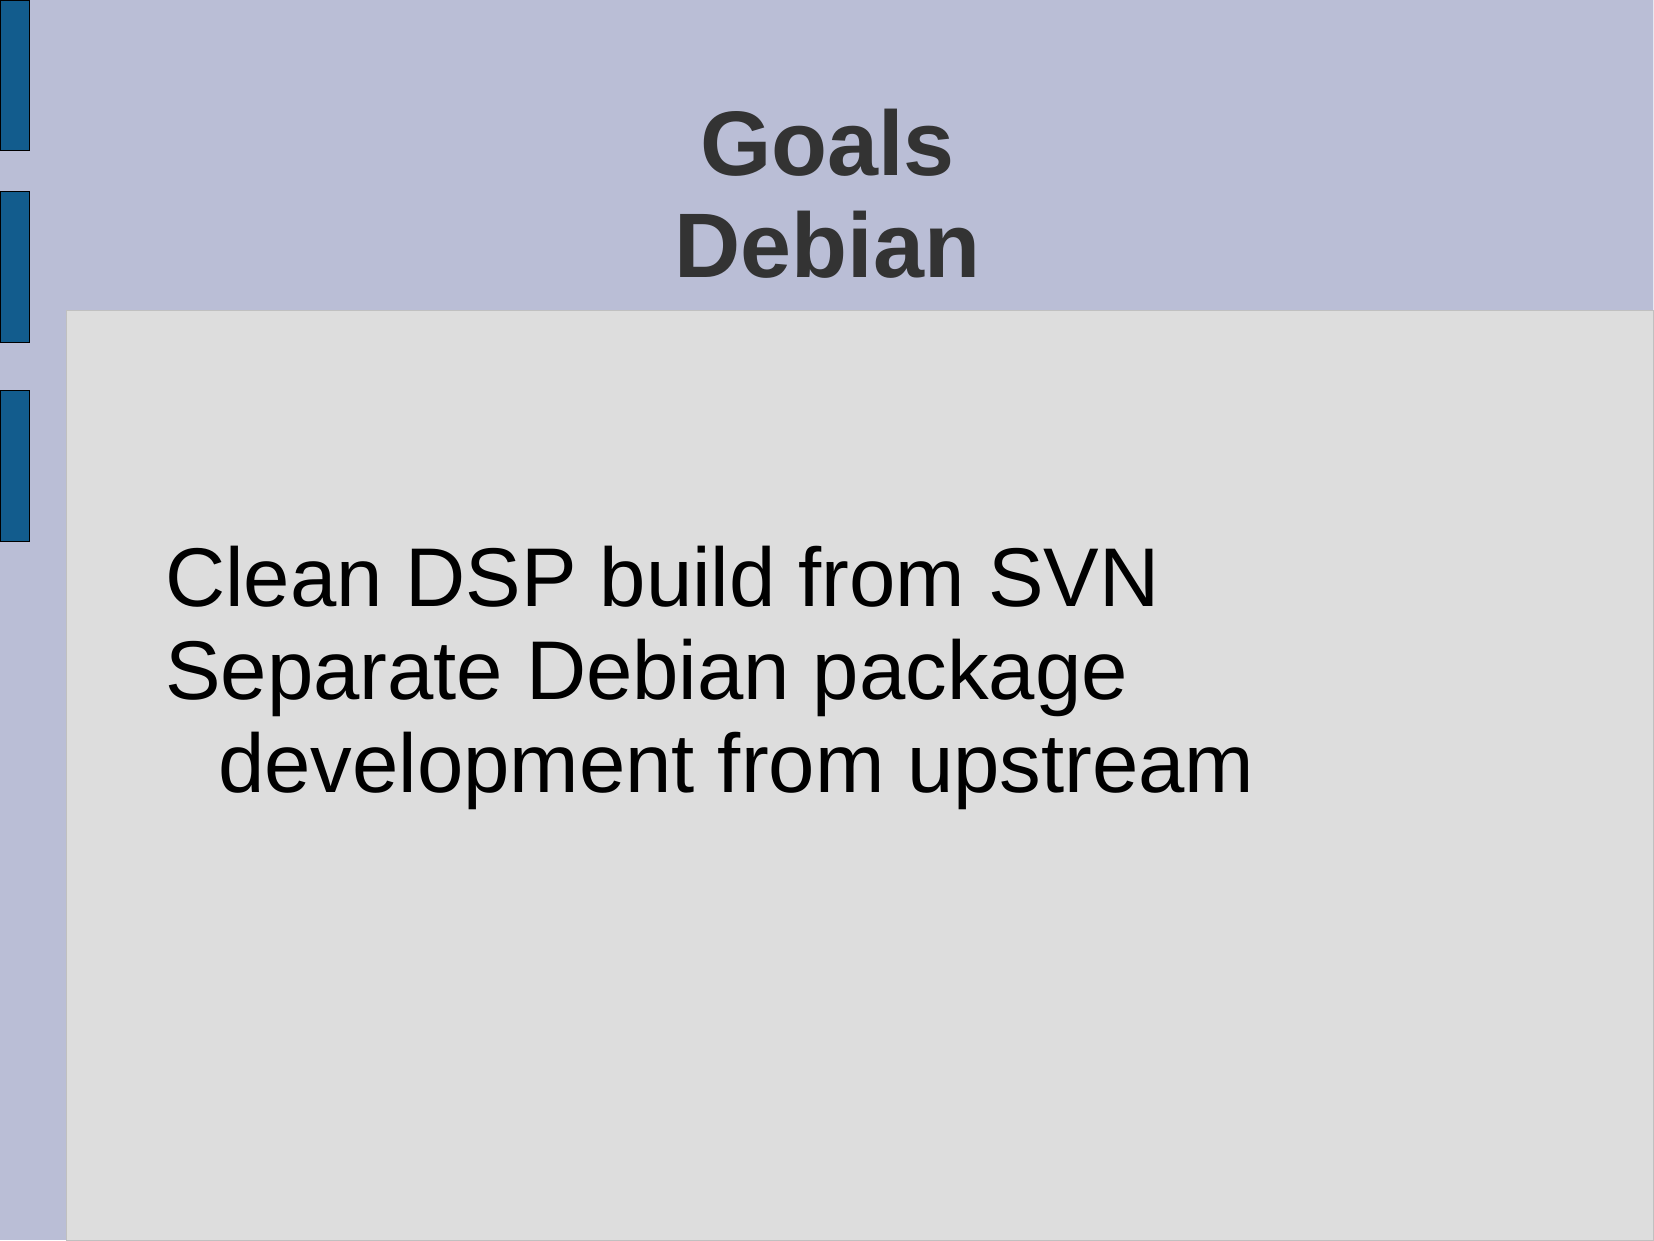

# Goals Debian
Clean DSP build from SVN
Separate Debian package development from upstream